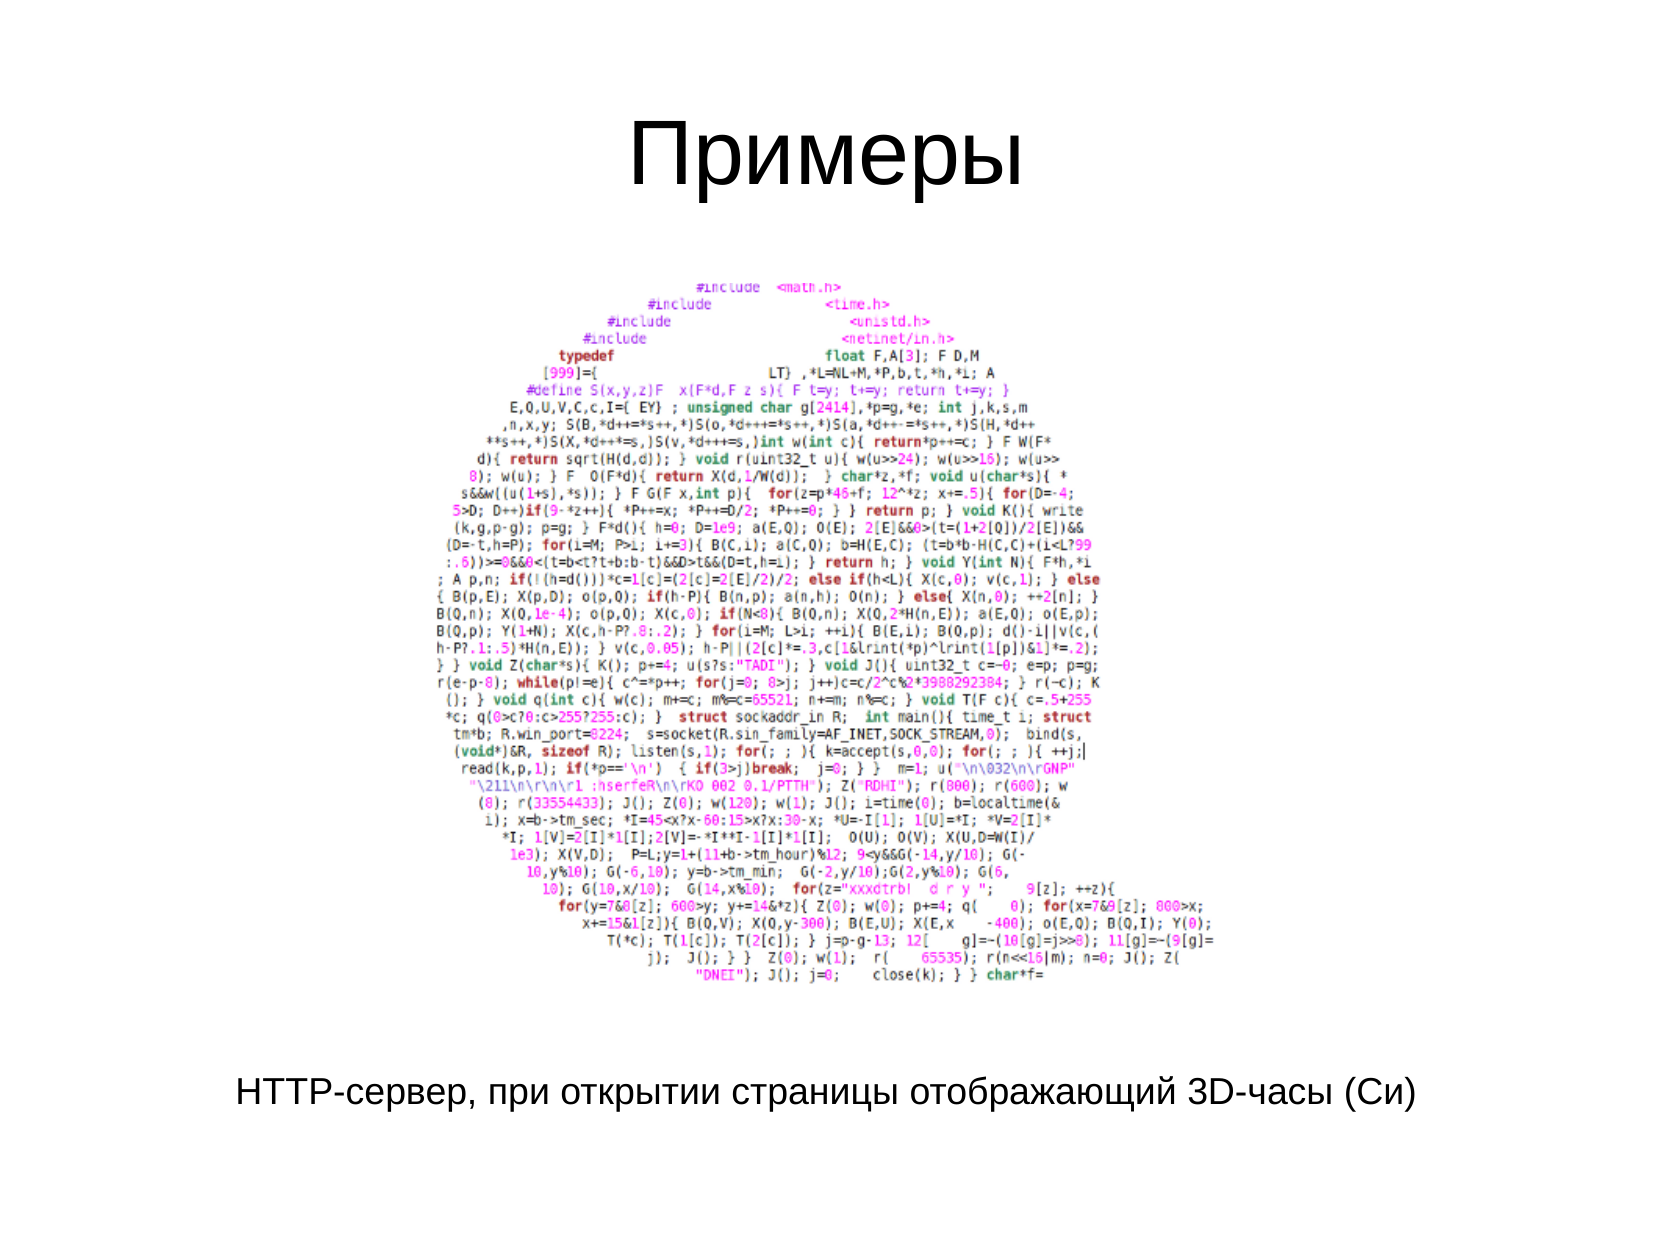

# Примеры
HTTP-сервер, при открытии страницы отображающий 3D-часы (Си)